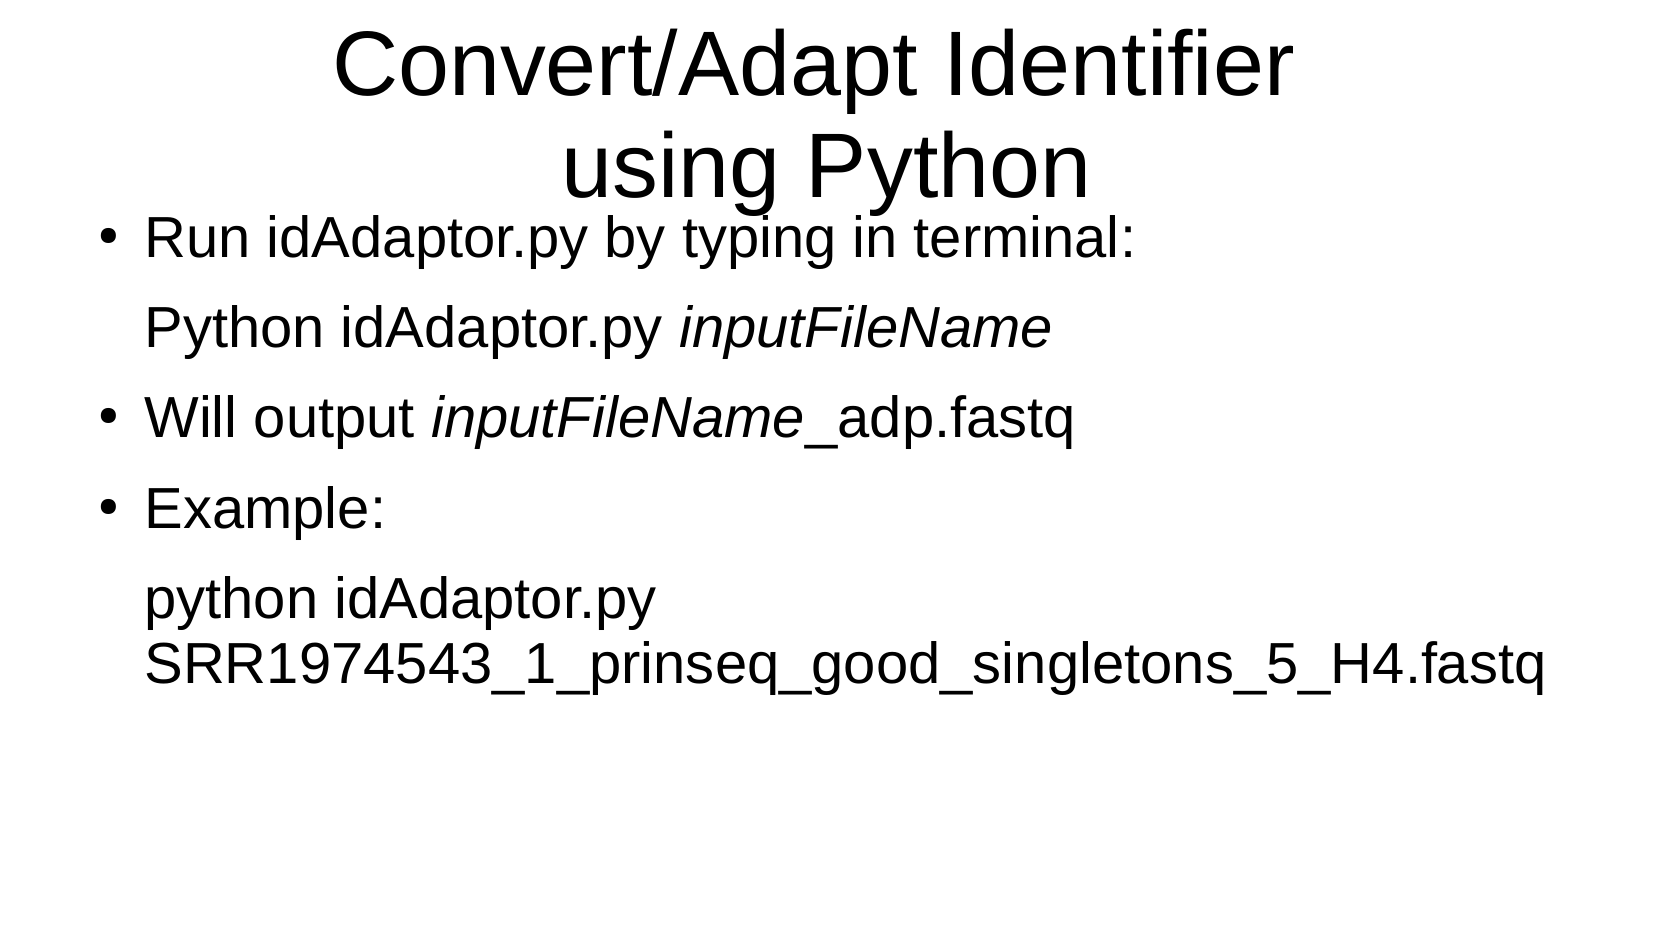

# Convert/Adapt Identifier using Python
Run idAdaptor.py by typing in terminal:
Python idAdaptor.py inputFileName
Will output inputFileName_adp.fastq
Example:
python idAdaptor.py SRR1974543_1_prinseq_good_singletons_5_H4.fastq